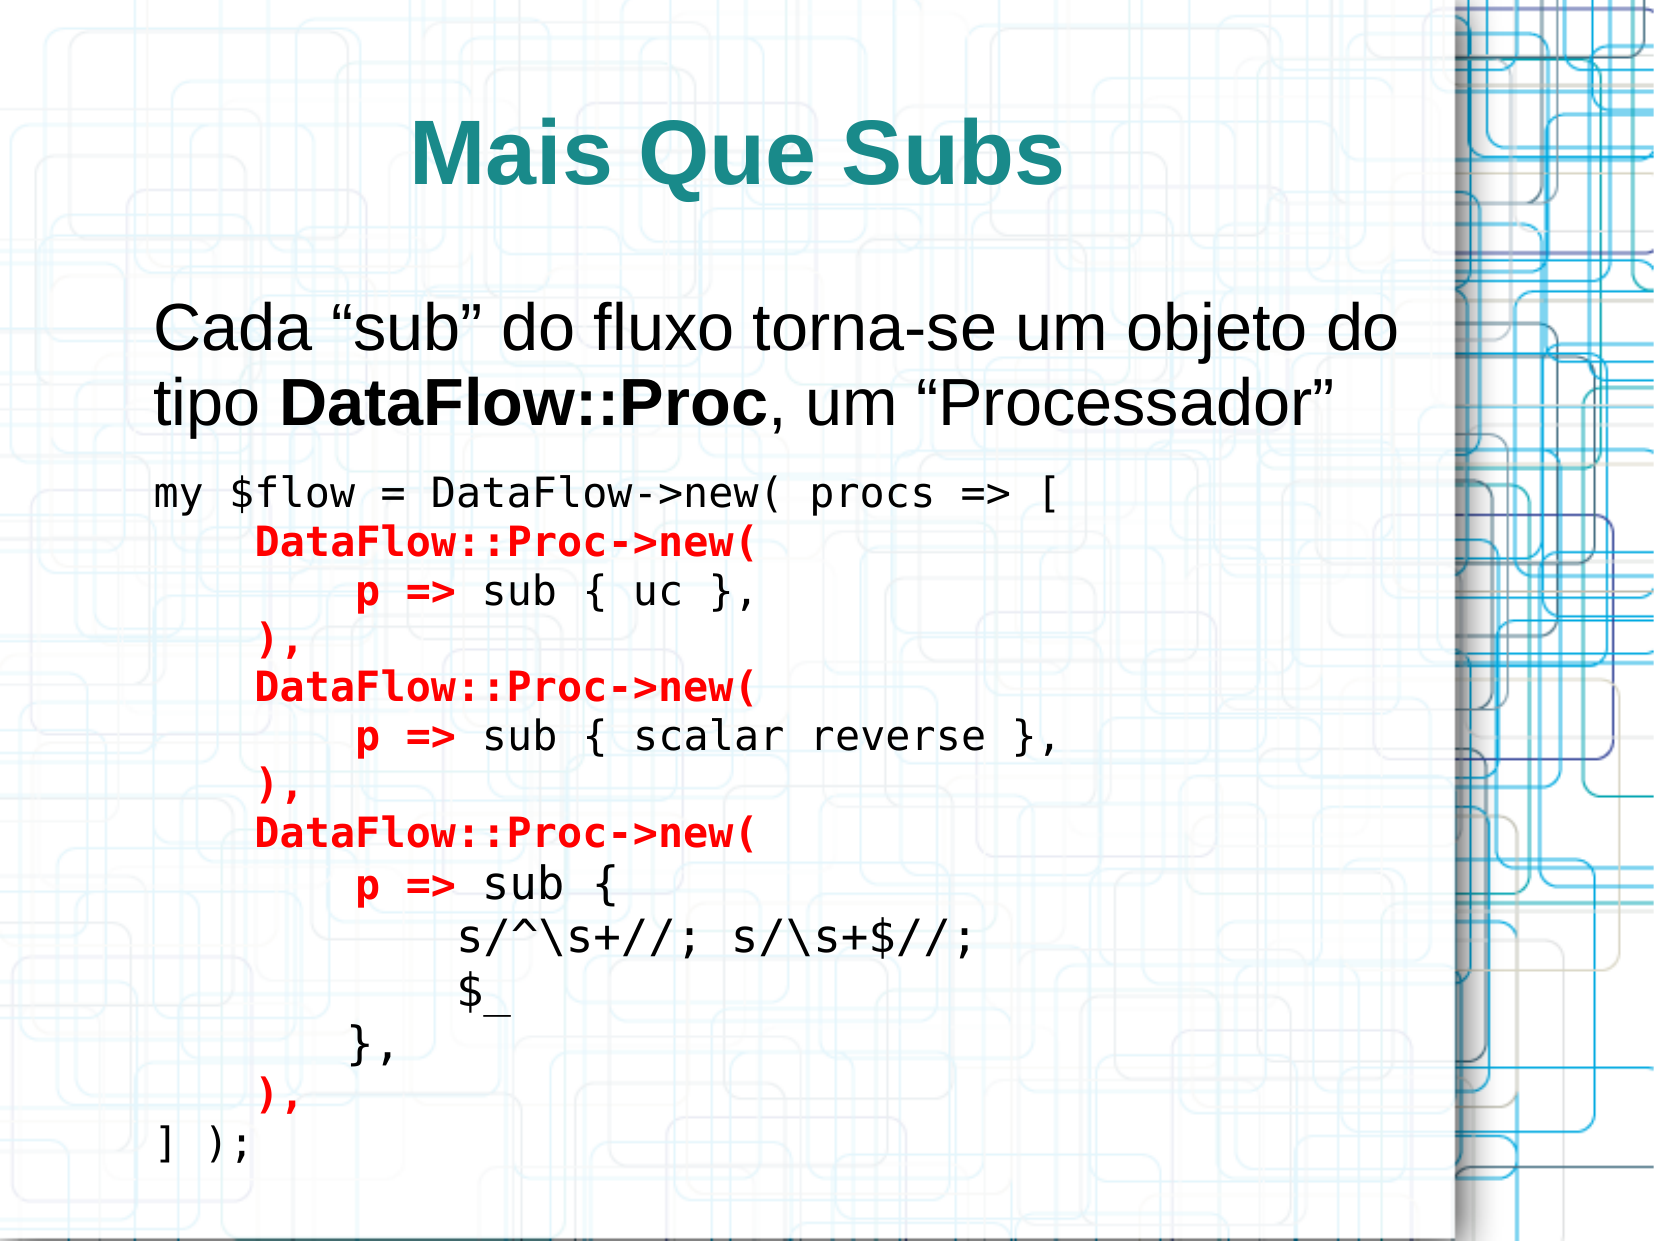

# Mais Que Subs
Cada “sub” do fluxo torna-se um objeto do tipo DataFlow::Proc, um “Processador”
my $flow = DataFlow->new( procs => [
 DataFlow::Proc->new(
 p => sub { uc },
 ),
 DataFlow::Proc->new(
 p => sub { scalar reverse },
 ),
 DataFlow::Proc->new(
 p => sub {
 s/^\s+//; s/\s+$//;
 $_
 },
 ),
] );